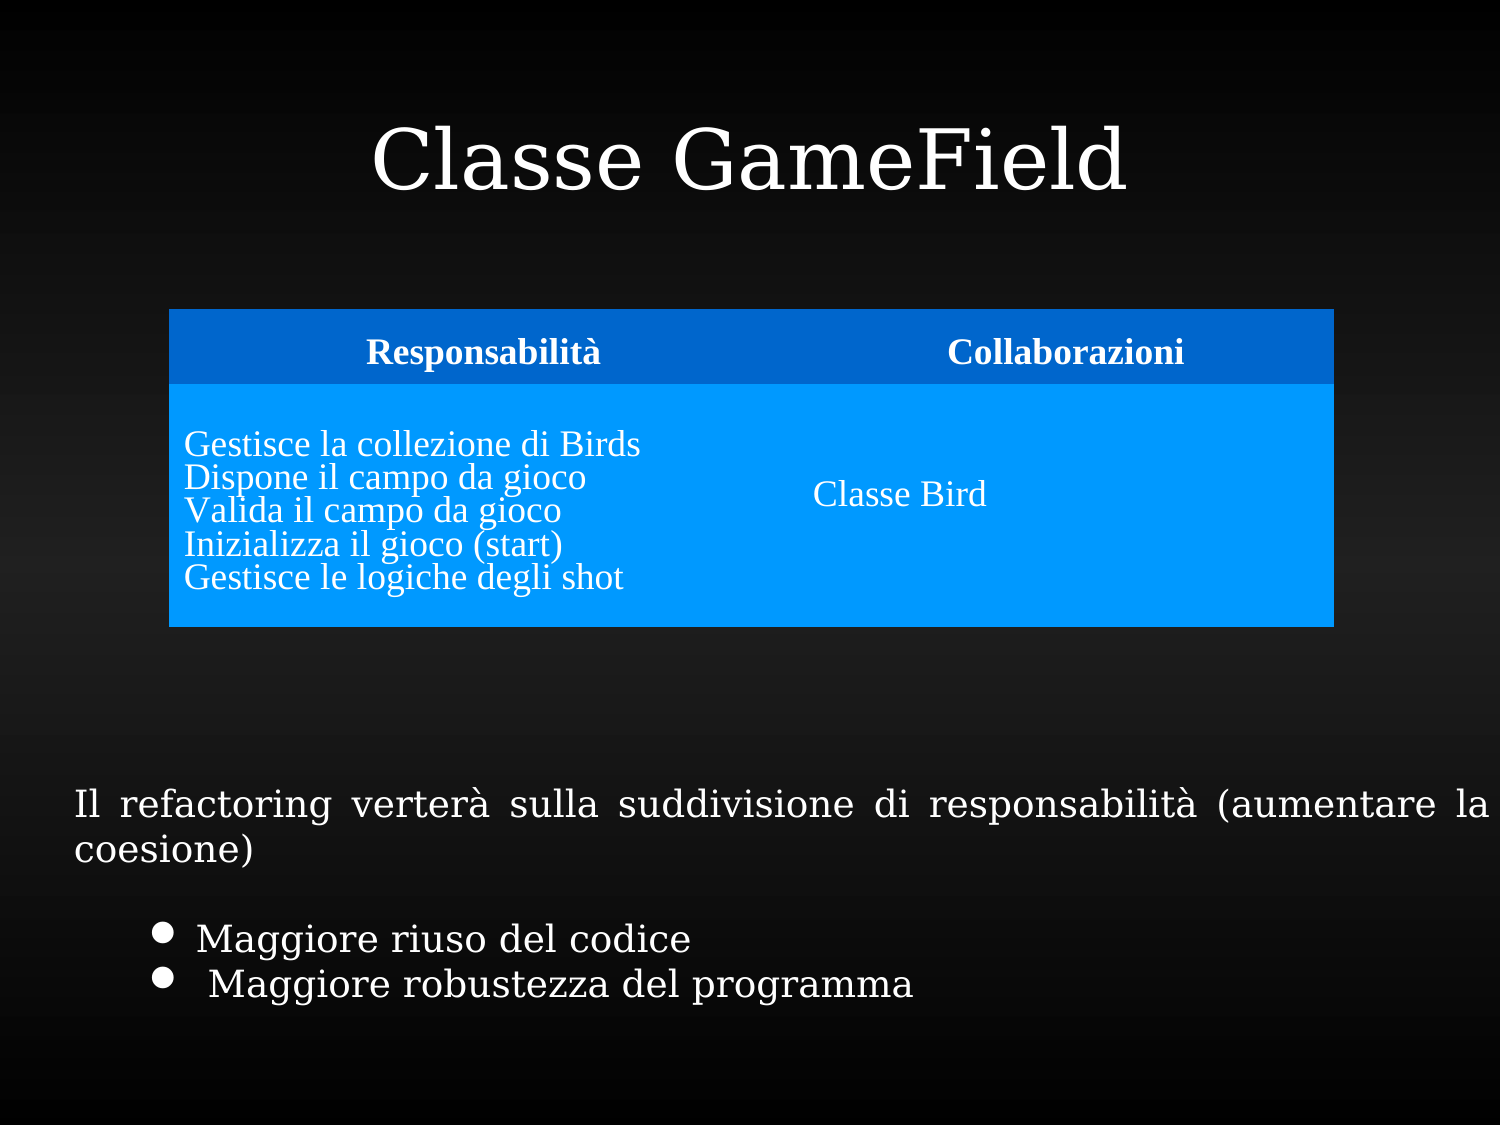

# Classe GameField
| Responsabilità | Collaborazioni |
| --- | --- |
| Gestisce la collezione di Birds Dispone il campo da gioco Valida il campo da gioco Inizializza il gioco (start) Gestisce le logiche degli shot | Classe Bird |
Il refactoring verterà sulla suddivisione di responsabilità (aumentare la coesione)
Maggiore riuso del codice
 Maggiore robustezza del programma